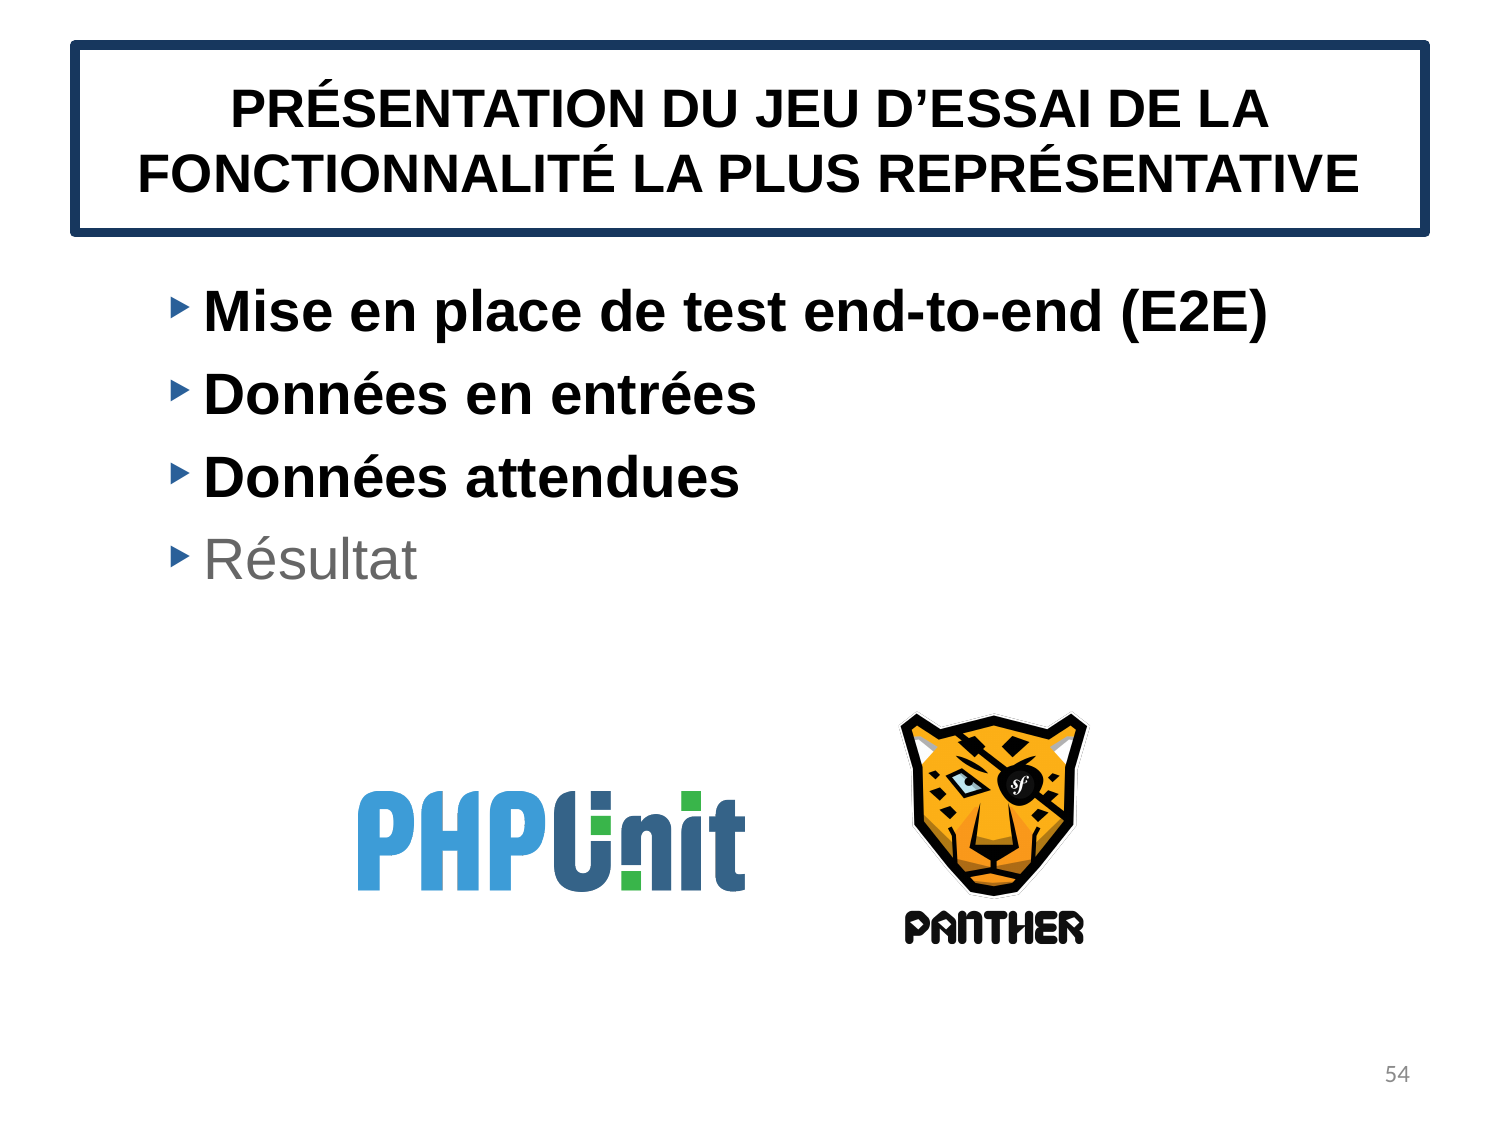

# PRÉSENTATION DU JEU D’ESSAI DE LA FONCTIONNALITÉ LA PLUS REPRÉSENTATIVE
Mise en place de test end-to-end (E2E)
Données en entrées
Données attendues
Résultat
Soutenance Concepteur Développeur d'Application - David Saoud - 26/11/2020
54